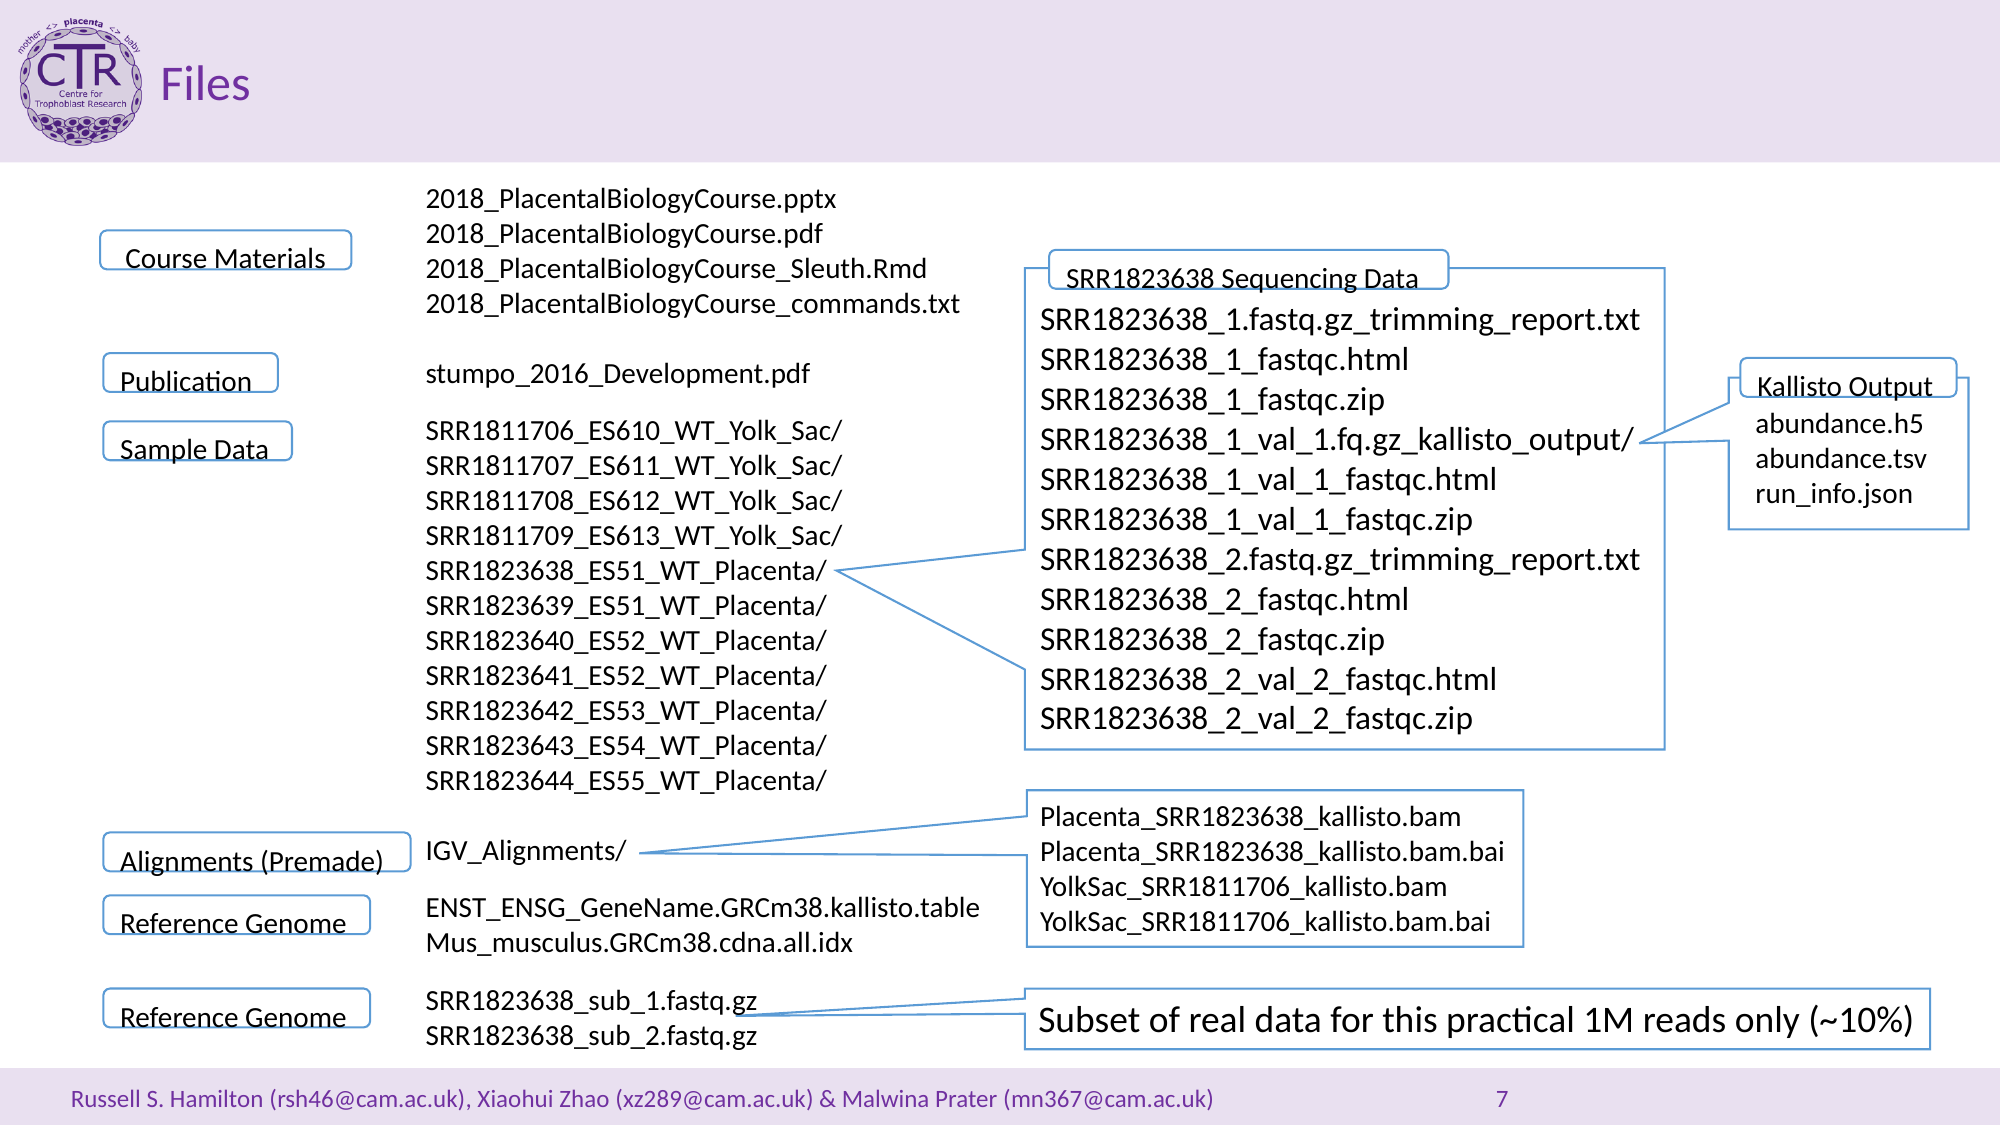

Files
2018_PlacentalBiologyCourse.pptx
2018_PlacentalBiologyCourse.pdf
2018_PlacentalBiologyCourse_Sleuth.Rmd
2018_PlacentalBiologyCourse_commands.txt
stumpo_2016_Development.pdf
SRR1811706_ES610_WT_Yolk_Sac/
SRR1811707_ES611_WT_Yolk_Sac/
SRR1811708_ES612_WT_Yolk_Sac/
SRR1811709_ES613_WT_Yolk_Sac/
SRR1823638_ES51_WT_Placenta/
SRR1823639_ES51_WT_Placenta/
SRR1823640_ES52_WT_Placenta/
SRR1823641_ES52_WT_Placenta/
SRR1823642_ES53_WT_Placenta/
SRR1823643_ES54_WT_Placenta/
SRR1823644_ES55_WT_Placenta/
IGV_Alignments/
ENST_ENSG_GeneName.GRCm38.kallisto.table
Mus_musculus.GRCm38.cdna.all.idx
SRR1823638_sub_1.fastq.gz
SRR1823638_sub_2.fastq.gz
Course Materials
SRR1823638 Sequencing Data
SRR1823638_1.fastq.gz_trimming_report.txt
SRR1823638_1_fastqc.html
SRR1823638_1_fastqc.zip
SRR1823638_1_val_1.fq.gz_kallisto_output/
SRR1823638_1_val_1_fastqc.html
SRR1823638_1_val_1_fastqc.zip
SRR1823638_2.fastq.gz_trimming_report.txt
SRR1823638_2_fastqc.html
SRR1823638_2_fastqc.zip
SRR1823638_2_val_2_fastqc.html
SRR1823638_2_val_2_fastqc.zip
Publication
Kallisto Output
abundance.h5
abundance.tsv
run_info.json
Sample Data
Placenta_SRR1823638_kallisto.bam
Placenta_SRR1823638_kallisto.bam.bai
YolkSac_SRR1811706_kallisto.bam
YolkSac_SRR1811706_kallisto.bam.bai
Alignments (Premade)
Reference Genome
Subset of real data for this practical 1M reads only (~10%)
Reference Genome
Russell S. Hamilton (rsh46@cam.ac.uk), Xiaohui Zhao (xz289@cam.ac.uk) & Malwina Prater (mn367@cam.ac.uk)